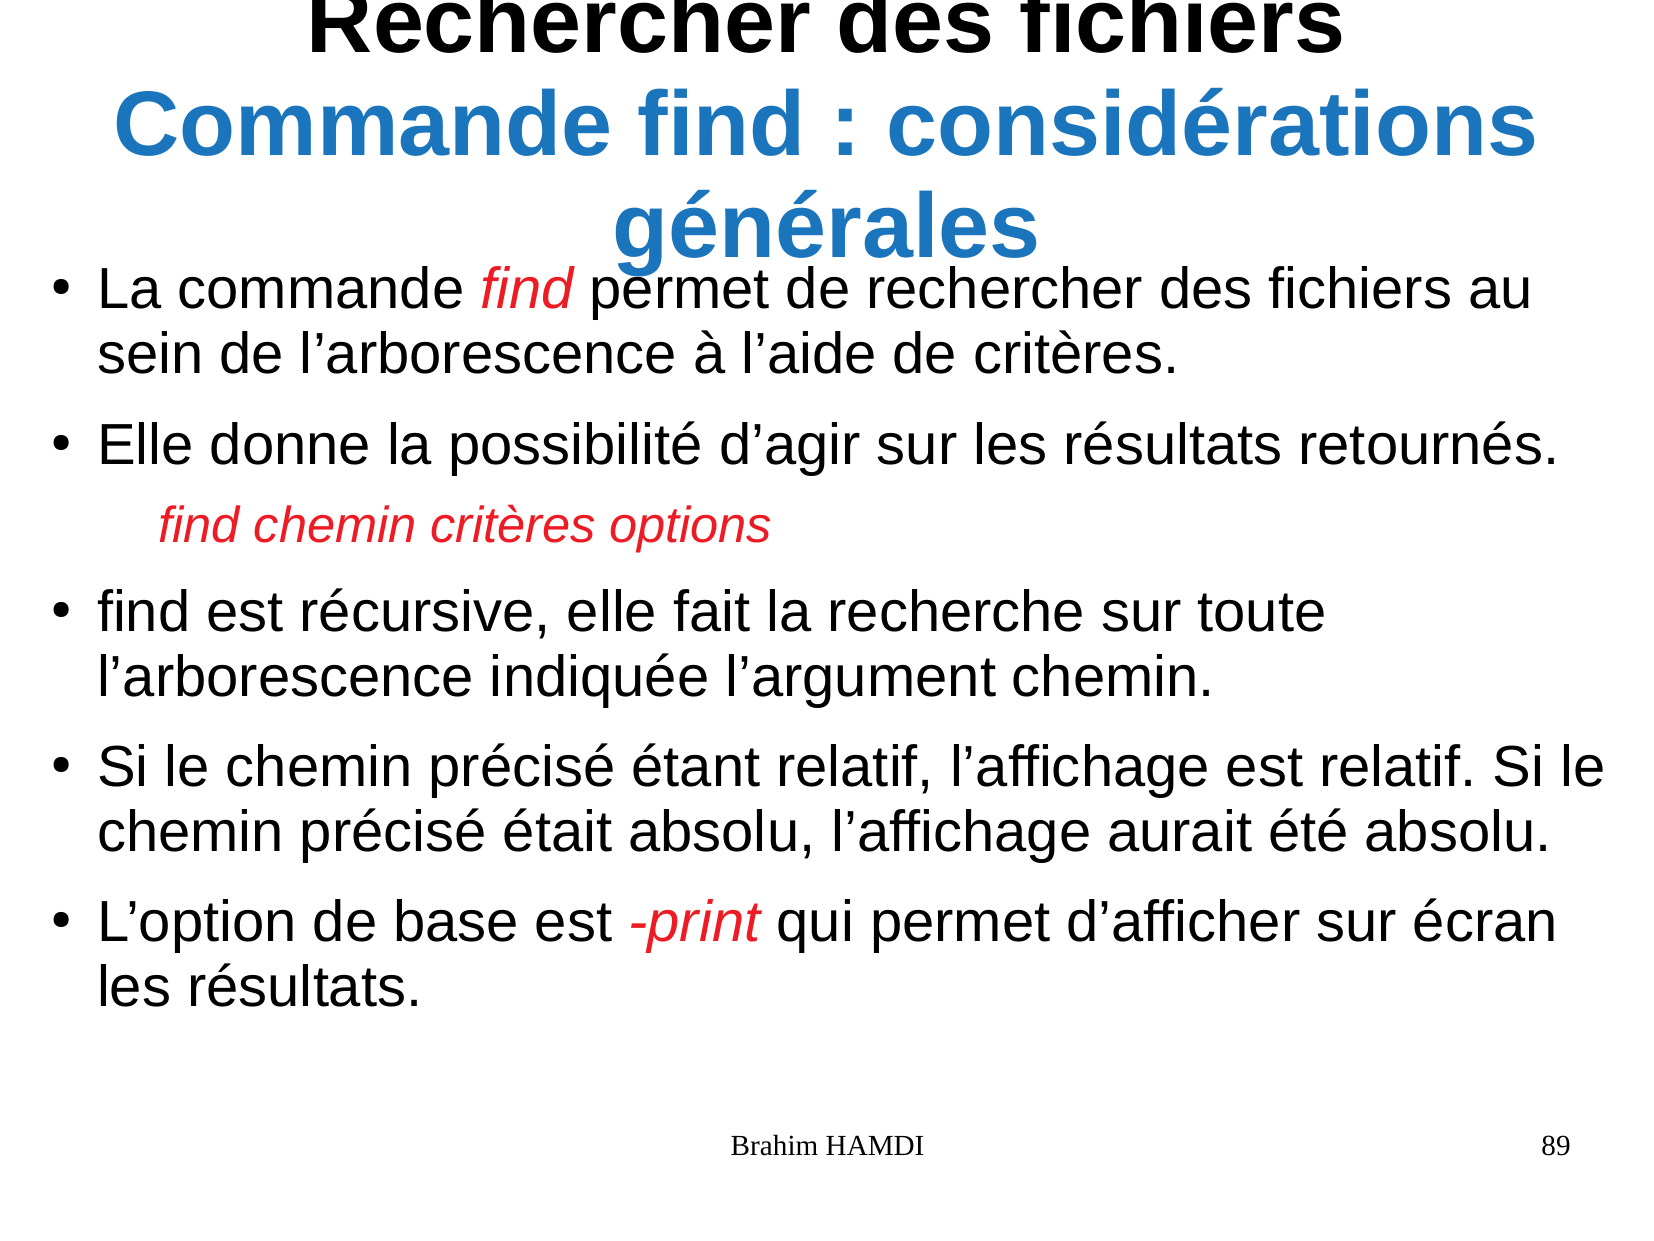

# Rechercher des fichiers Commande find : considérations générales
La commande find permet de rechercher des fichiers au sein de l’arborescence à l’aide de critères.
Elle donne la possibilité d’agir sur les résultats retournés.
find chemin critères options
find est récursive, elle fait la recherche sur toute l’arborescence indiquée l’argument chemin.
Si le chemin précisé étant relatif, l’affichage est relatif. Si le chemin précisé était absolu, l’affichage aurait été absolu.
L’option de base est -print qui permet d’afficher sur écran les résultats.
Brahim HAMDI
89